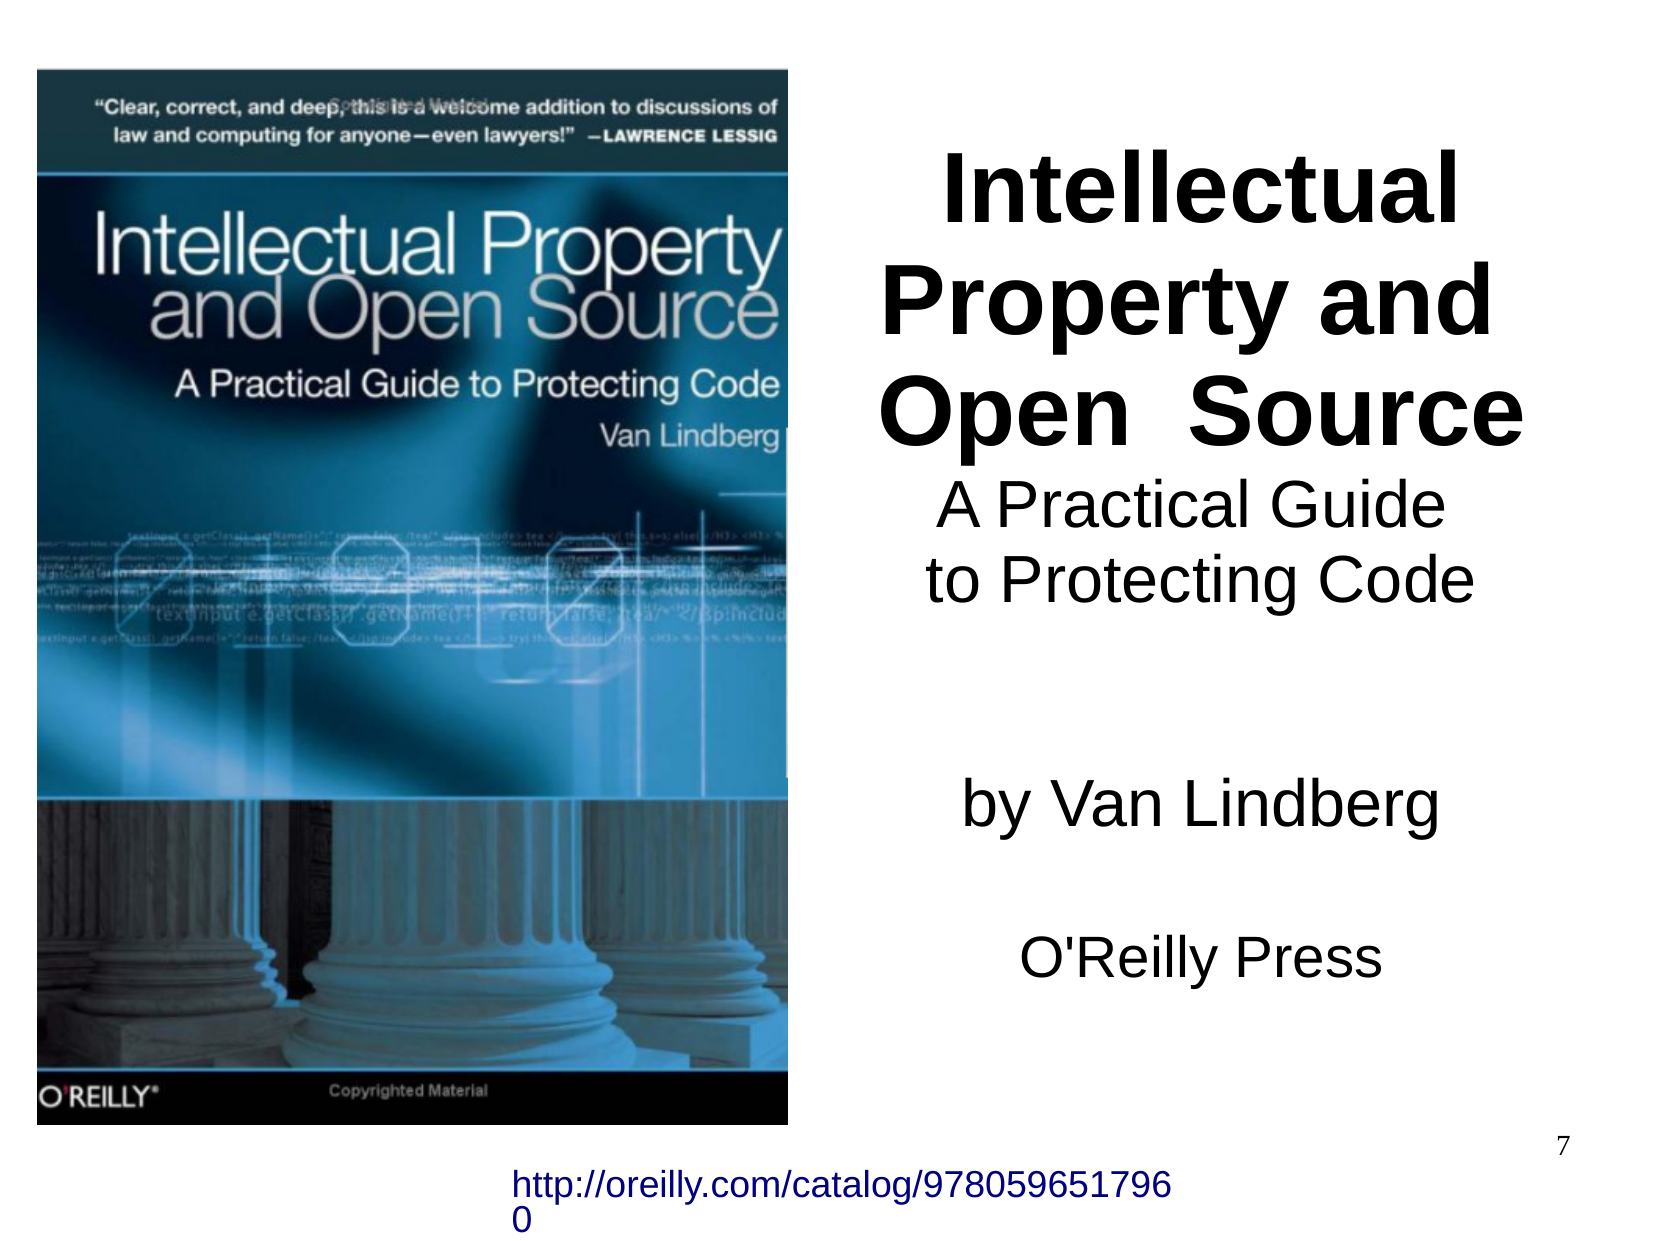

Intellectual Property and
Open Source
A Practical Guide
to Protecting Code
by Van Lindberg
O'Reilly Press
7
http://oreilly.com/catalog/9780596517960